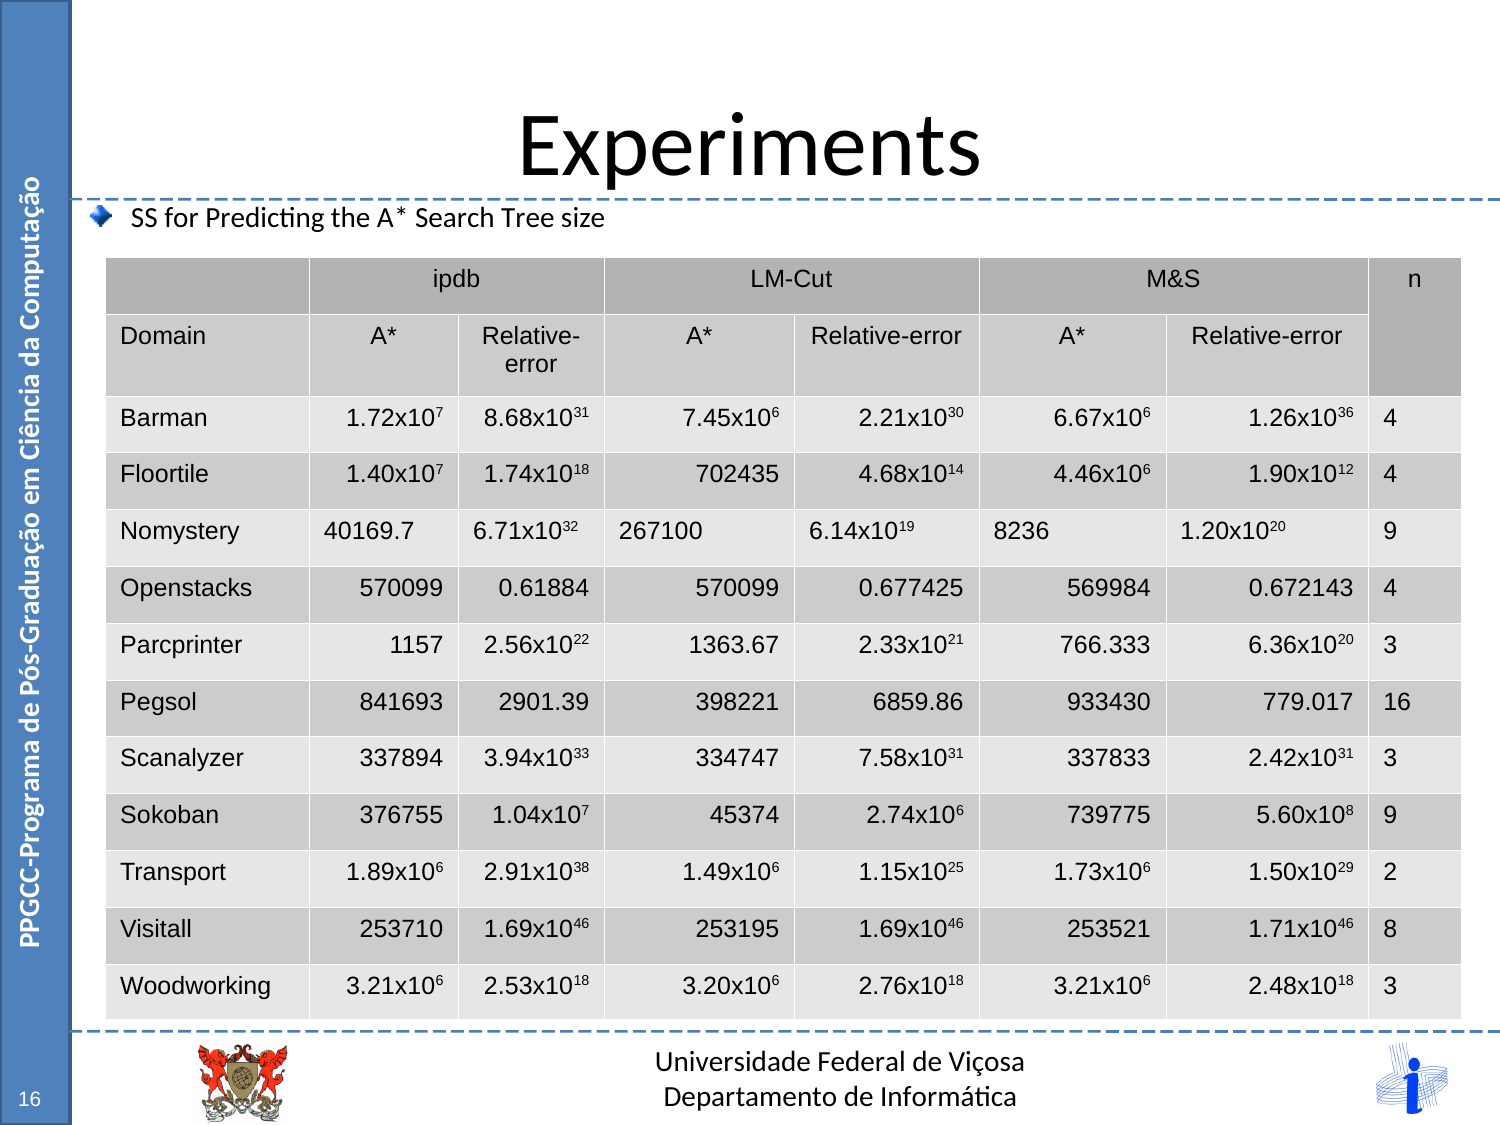

Experiments
 SS for Predicting the A* Search Tree size
| | ipdb | | LM-Cut | | M&S | | n |
| --- | --- | --- | --- | --- | --- | --- | --- |
| Domain | A\* | Relative-error | A\* | Relative-error | A\* | Relative-error | |
| Barman | 1.72x107 | 8.68x1031 | 7.45x106 | 2.21x1030 | 6.67x106 | 1.26x1036 | 4 |
| Floortile | 1.40x107 | 1.74x1018 | 702435 | 4.68x1014 | 4.46x106 | 1.90x1012 | 4 |
| Nomystery | 40169.7 | 6.71x1032 | 267100 | 6.14x1019 | 8236 | 1.20x1020 | 9 |
| Openstacks | 570099 | 0.61884 | 570099 | 0.677425 | 569984 | 0.672143 | 4 |
| Parcprinter | 1157 | 2.56x1022 | 1363.67 | 2.33x1021 | 766.333 | 6.36x1020 | 3 |
| Pegsol | 841693 | 2901.39 | 398221 | 6859.86 | 933430 | 779.017 | 16 |
| Scanalyzer | 337894 | 3.94x1033 | 334747 | 7.58x1031 | 337833 | 2.42x1031 | 3 |
| Sokoban | 376755 | 1.04x107 | 45374 | 2.74x106 | 739775 | 5.60x108 | 9 |
| Transport | 1.89x106 | 2.91x1038 | 1.49x106 | 1.15x1025 | 1.73x106 | 1.50x1029 | 2 |
| Visitall | 253710 | 1.69x1046 | 253195 | 1.69x1046 | 253521 | 1.71x1046 | 8 |
| Woodworking | 3.21x106 | 2.53x1018 | 3.20x106 | 2.76x1018 | 3.21x106 | 2.48x1018 | 3 |
PPGCC-Programa de Pós-Graduação em Ciência da Computação
Universidade Federal de Viçosa
Departamento de Informática
16